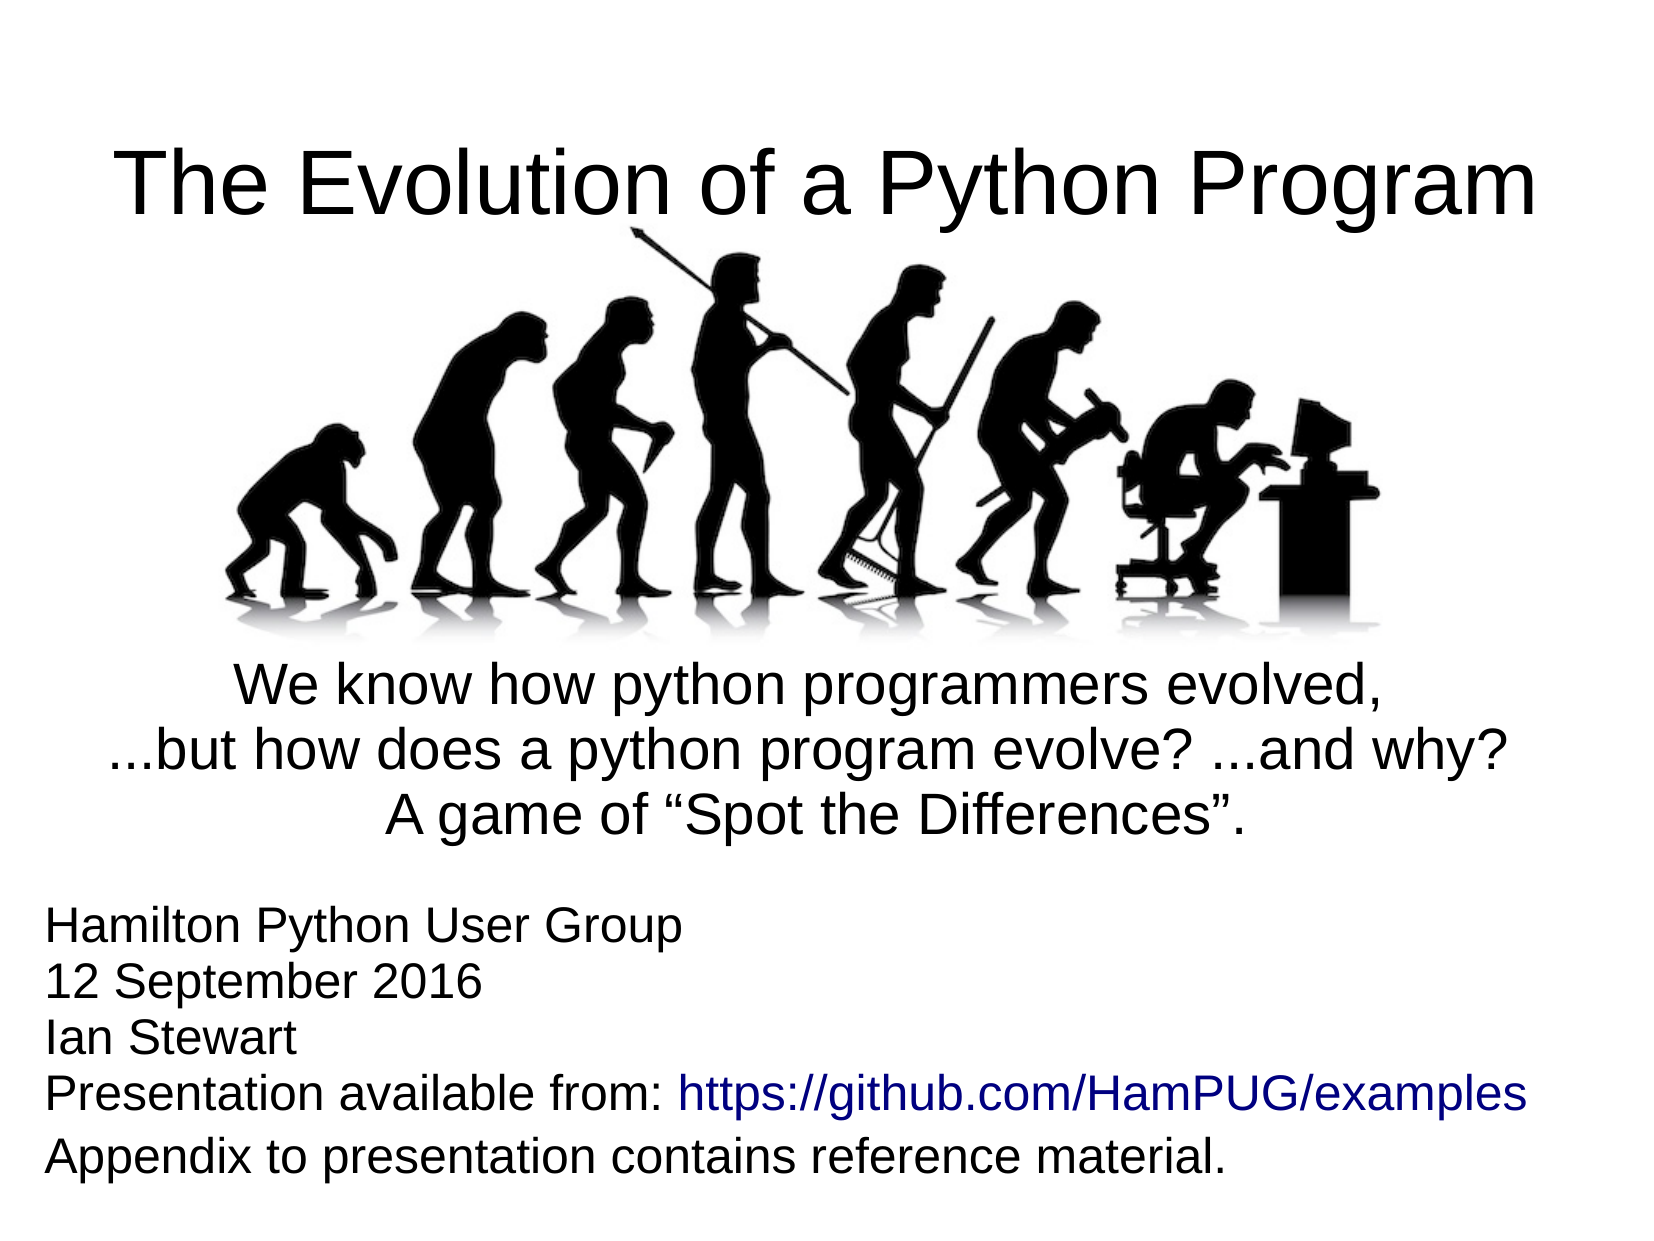

# The Evolution of a Python Program
We know how python programmers evolved,
...but how does a python program evolve? ...and why?
A game of “Spot the Differences”.
Hamilton Python User Group
12 September 2016
Ian Stewart
Presentation available from: https://github.com/HamPUG/examples
Appendix to presentation contains reference material.